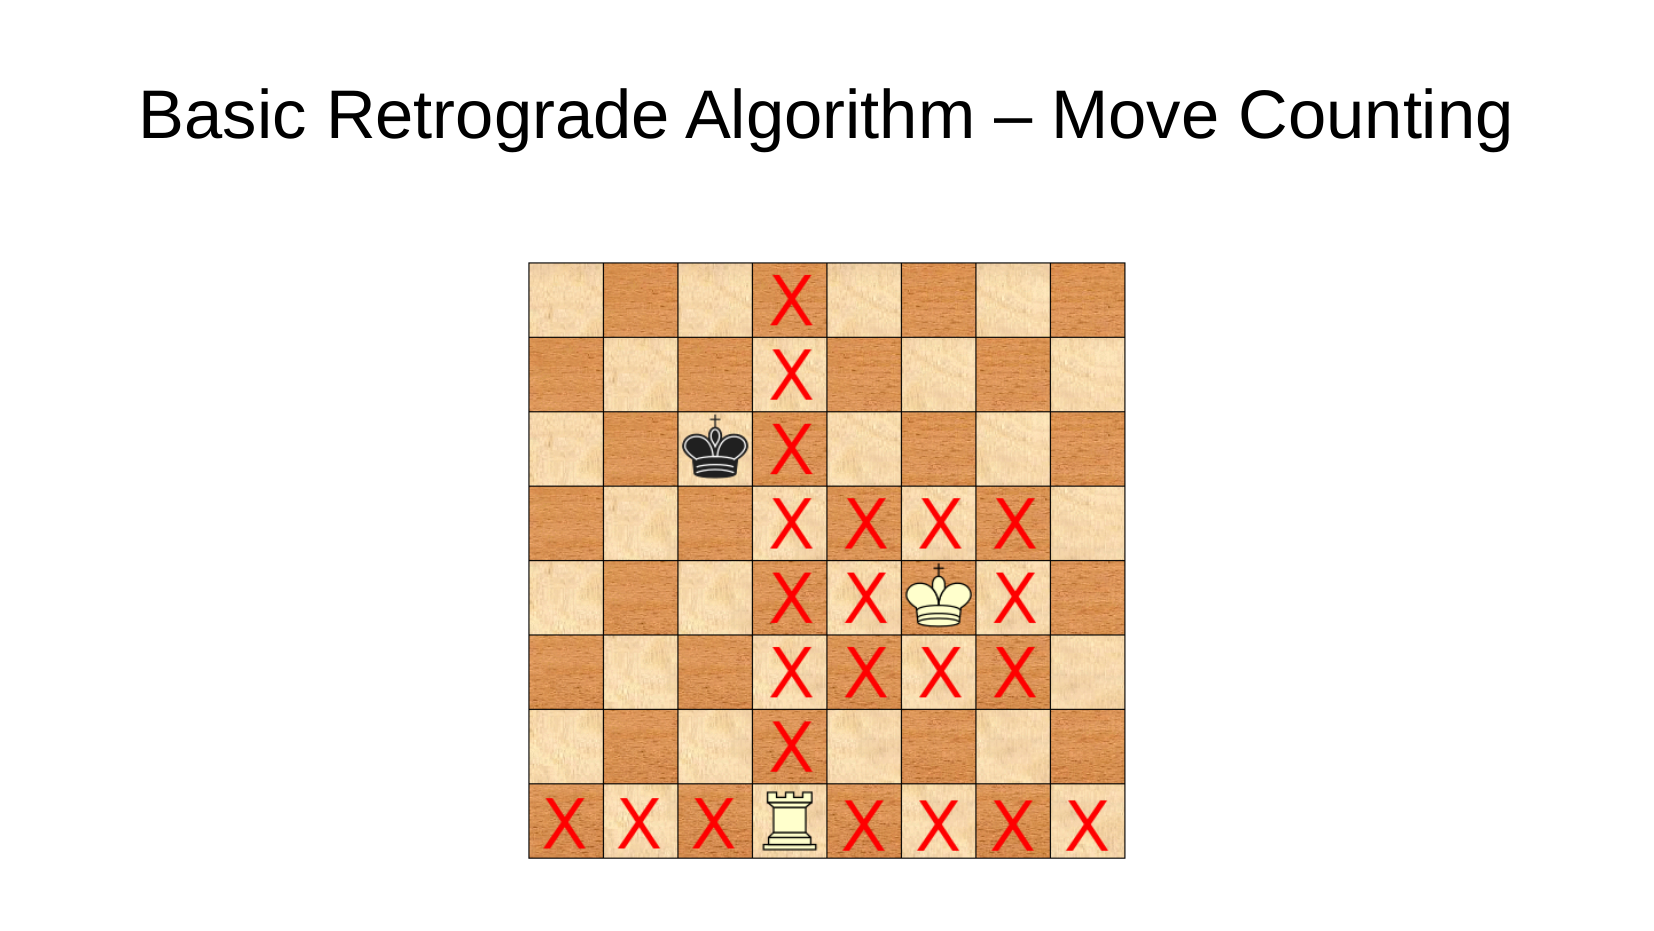

# Basic Retrograde Algorithm – Move Counting